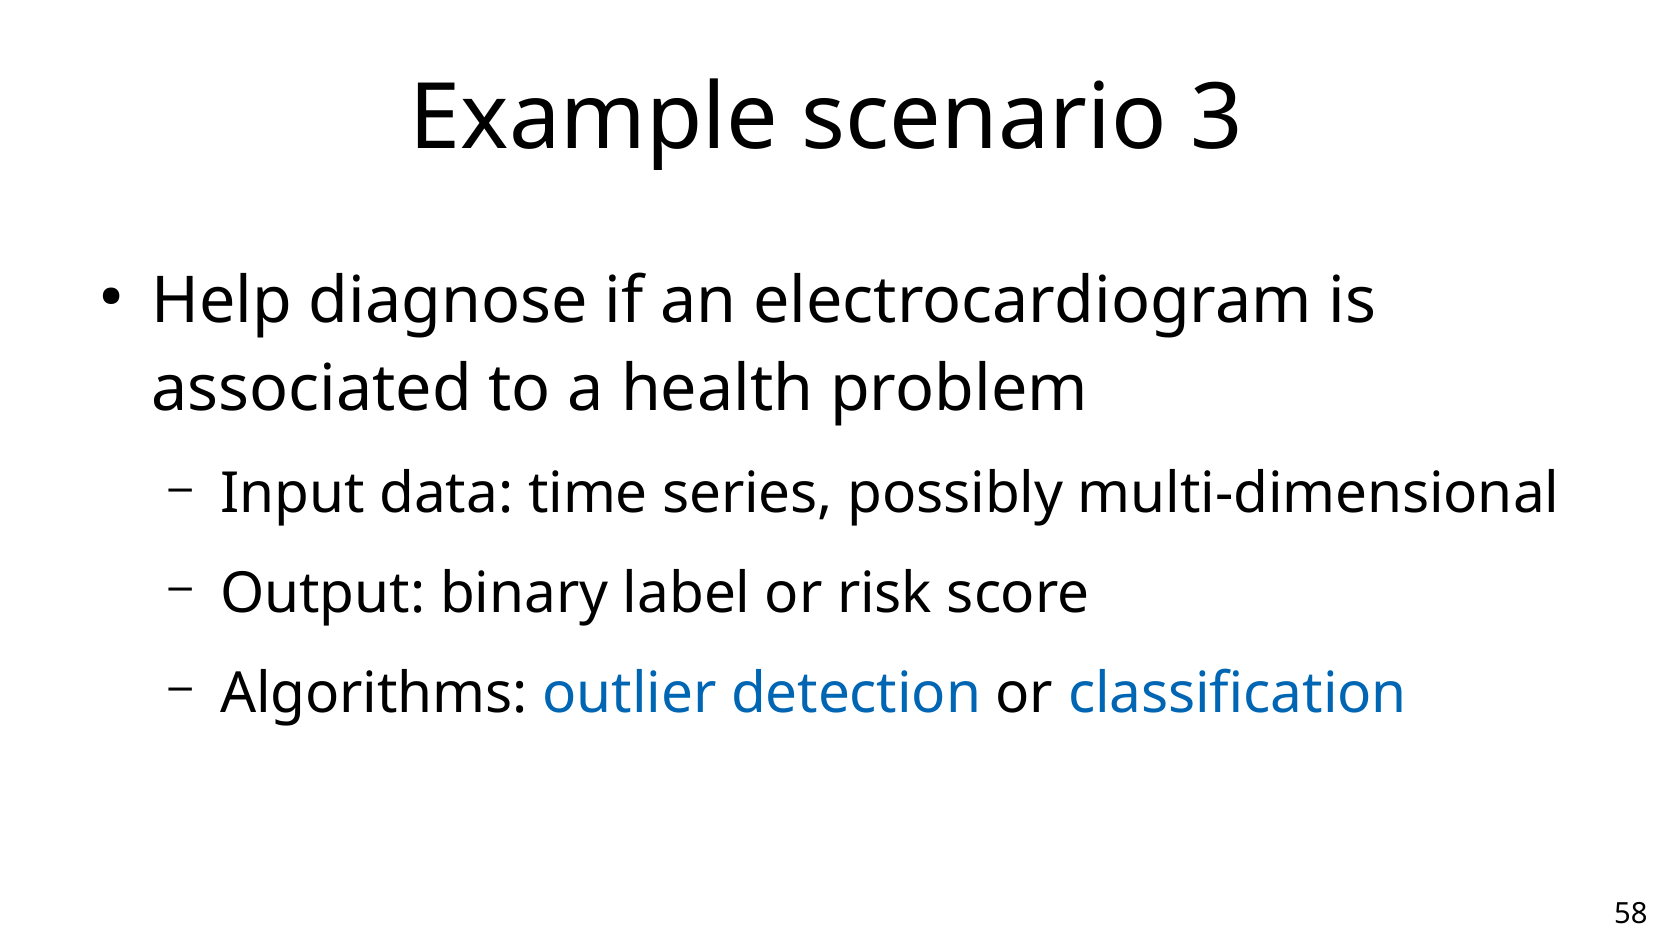

# Example scenario 3
Help diagnose if an electrocardiogram is associated to a health problem
Input data: time series, possibly multi-dimensional
Output: binary label or risk score
Algorithms: outlier detection or classification
58